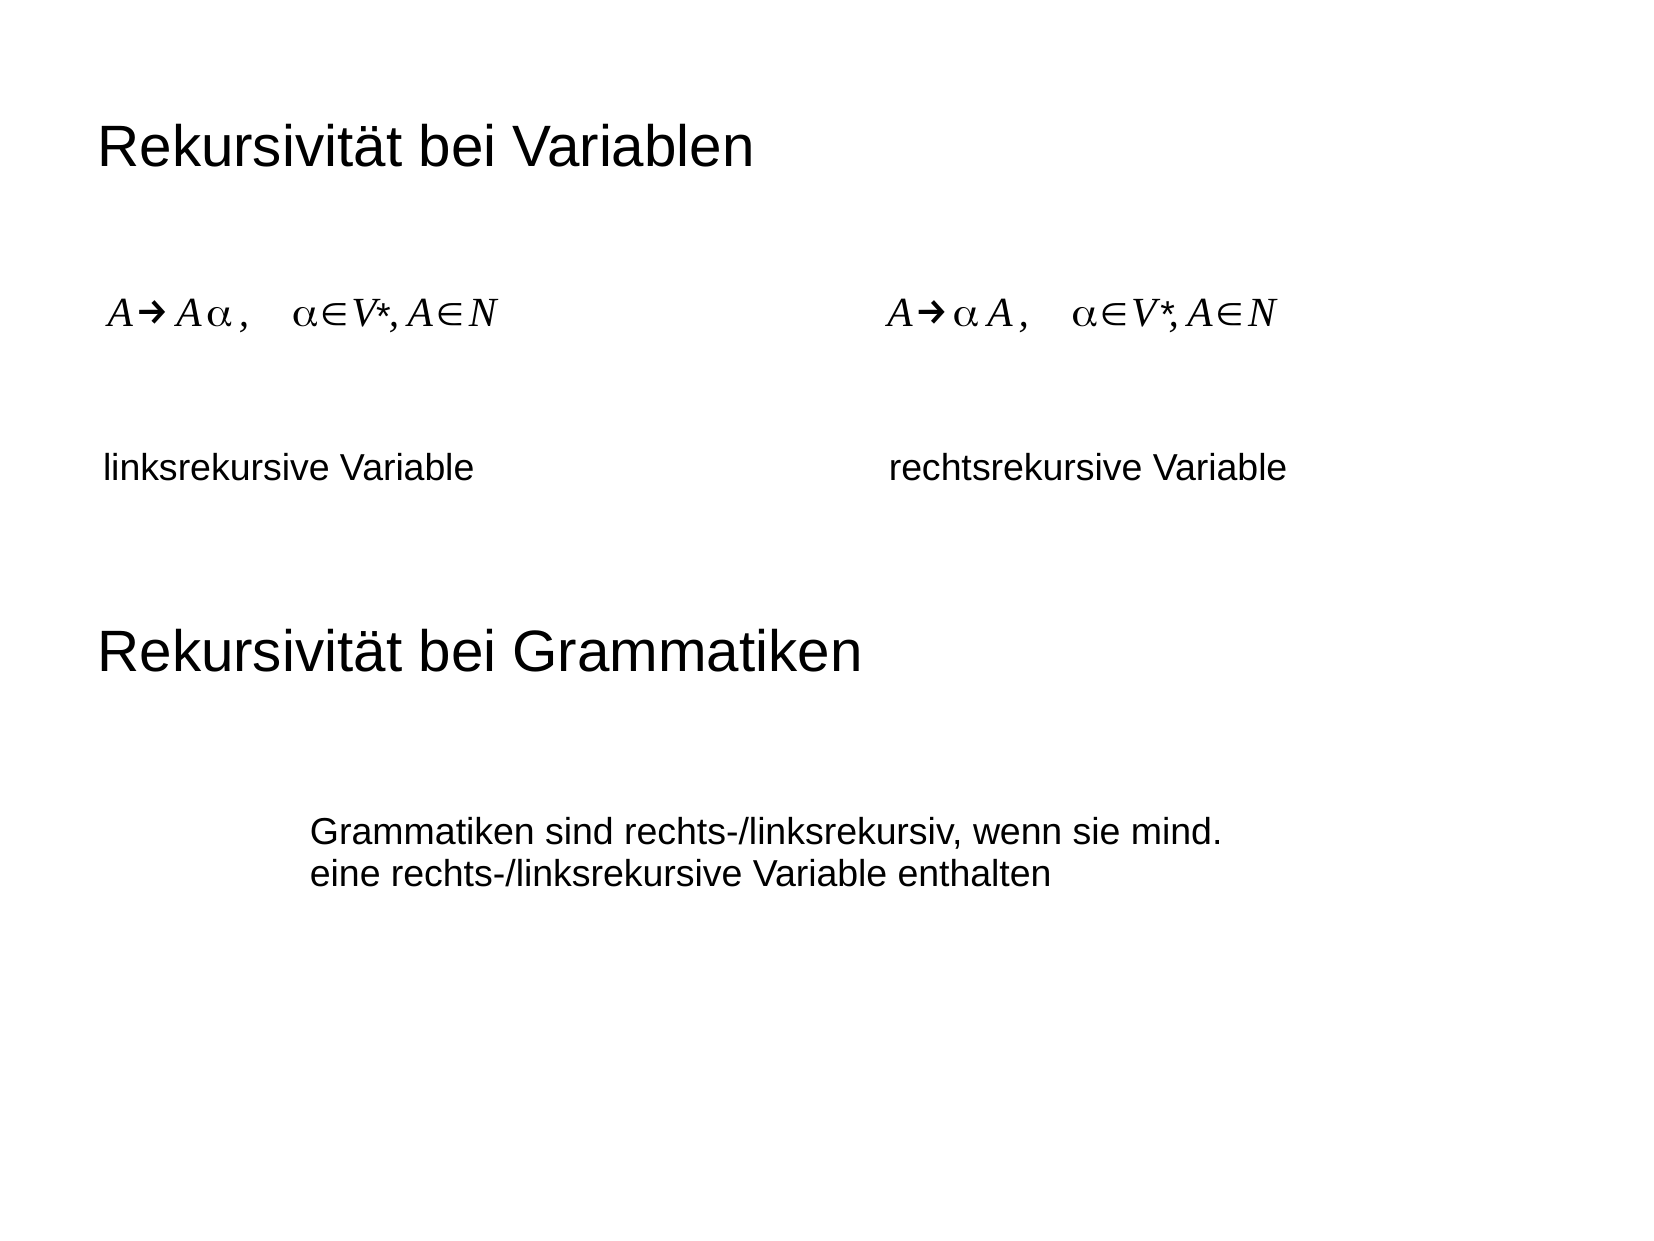

Rekursivität bei Variablen
*
*
 linksrekursive Variable
rechtsrekursive Variable
Rekursivität bei Grammatiken
Grammatiken sind rechts-/linksrekursiv, wenn sie mind. eine rechts-/linksrekursive Variable enthalten